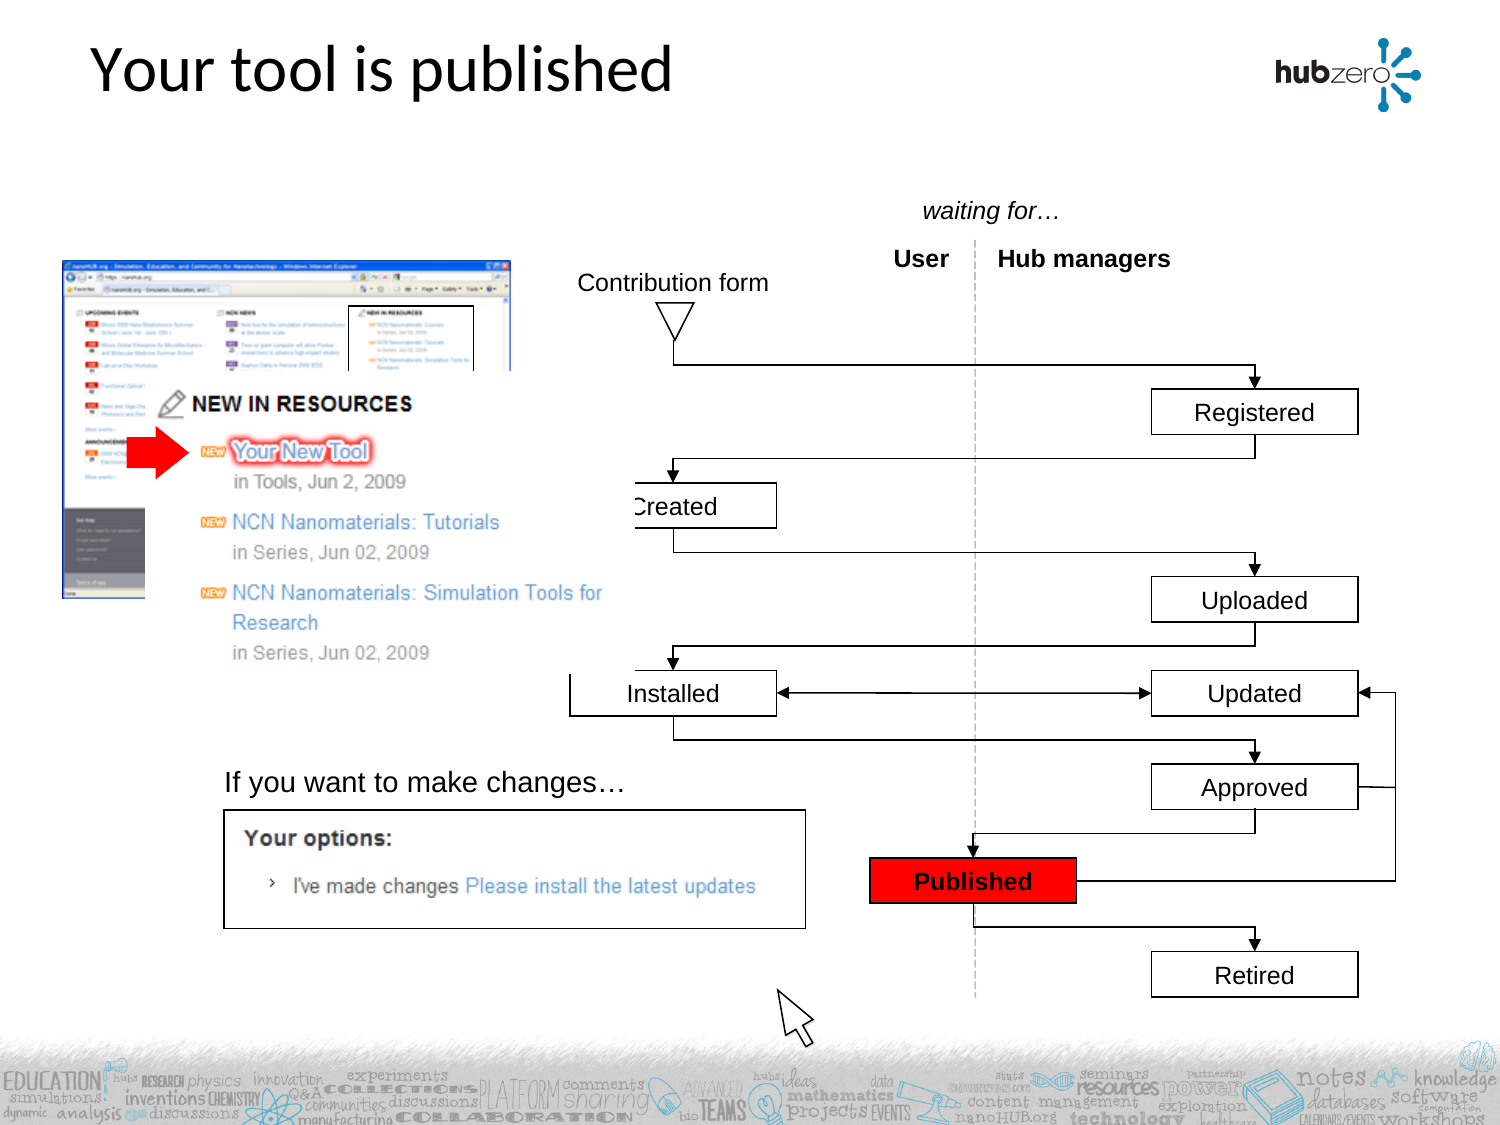

Your tool is published
waiting for…
User
Hub managers
Contribution form
Registered
Created
Uploaded
Installed
Updated
If you want to make changes…
Approved
Published
Retired